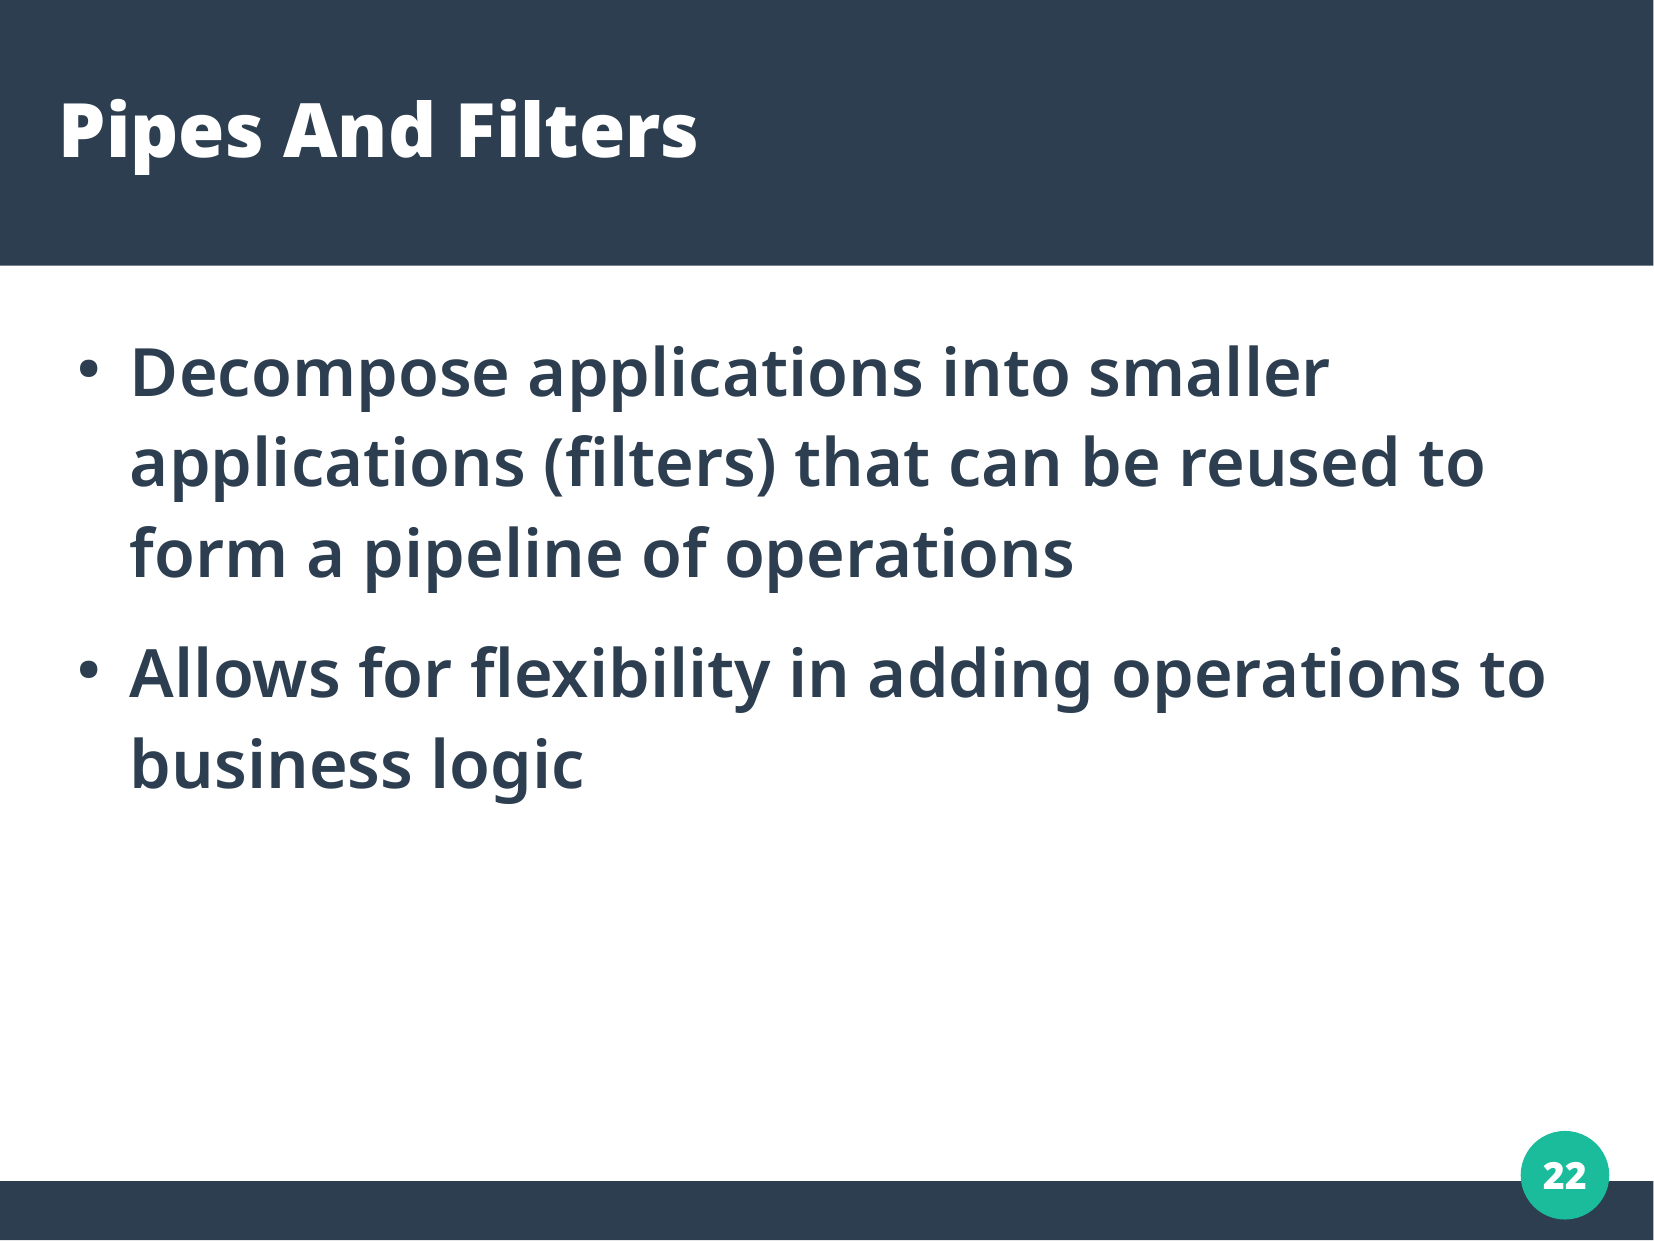

# Pipes And Filters
Decompose applications into smaller applications (filters) that can be reused to form a pipeline of operations
Allows for flexibility in adding operations to business logic
22